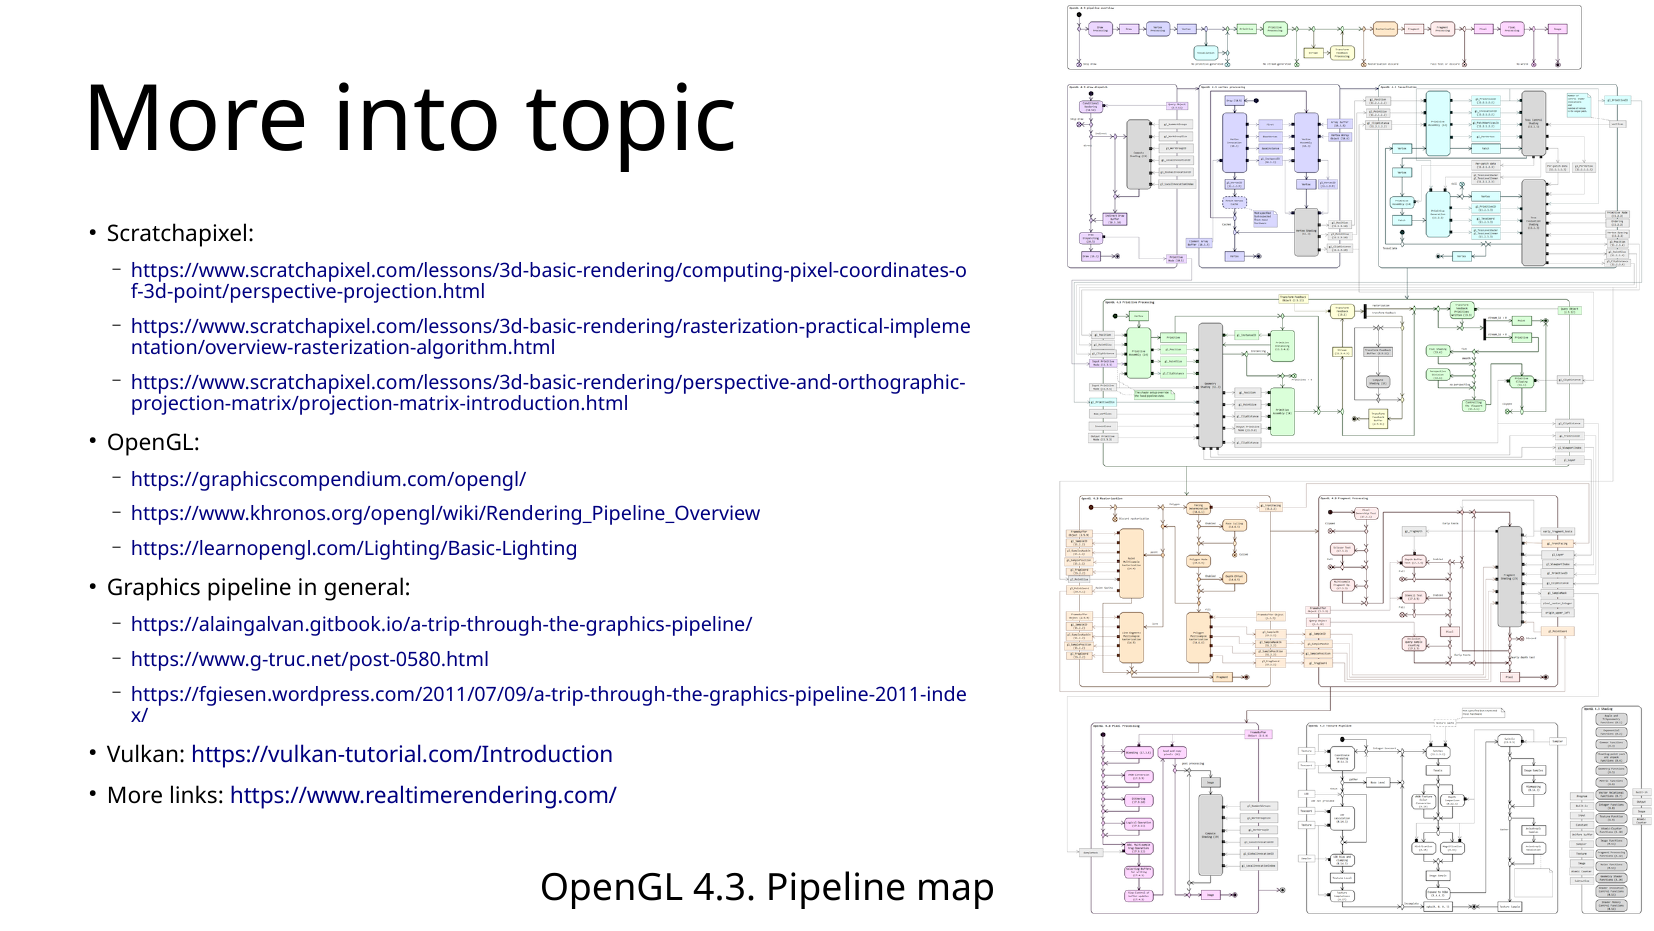

# More into topic
Scratchapixel:
https://www.scratchapixel.com/lessons/3d-basic-rendering/computing-pixel-coordinates-of-3d-point/perspective-projection.html
https://www.scratchapixel.com/lessons/3d-basic-rendering/rasterization-practical-implementation/overview-rasterization-algorithm.html
https://www.scratchapixel.com/lessons/3d-basic-rendering/perspective-and-orthographic-projection-matrix/projection-matrix-introduction.html
OpenGL:
https://graphicscompendium.com/opengl/
https://www.khronos.org/opengl/wiki/Rendering_Pipeline_Overview
https://learnopengl.com/Lighting/Basic-Lighting
Graphics pipeline in general:
https://alaingalvan.gitbook.io/a-trip-through-the-graphics-pipeline/
https://www.g-truc.net/post-0580.html
https://fgiesen.wordpress.com/2011/07/09/a-trip-through-the-graphics-pipeline-2011-index/
Vulkan: https://vulkan-tutorial.com/Introduction
More links: https://www.realtimerendering.com/
136
OpenGL 4.3. Pipeline map